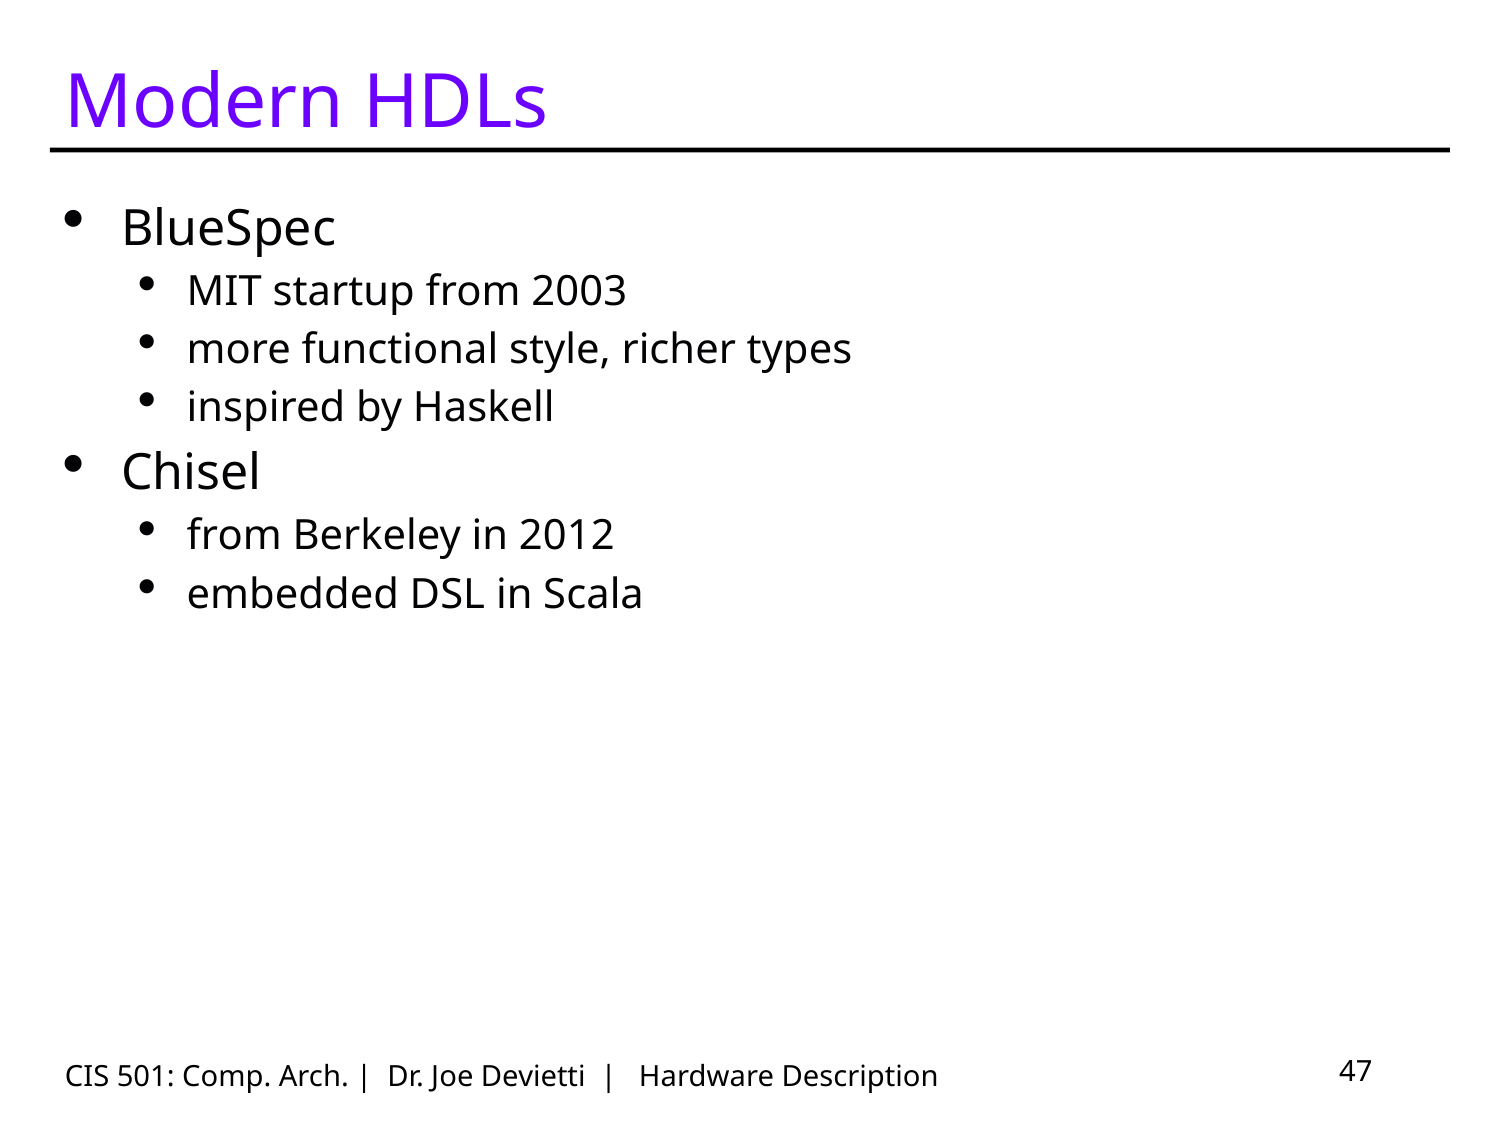

Modern HDLs
BlueSpec
MIT startup from 2003
more functional style, richer types
inspired by Haskell
Chisel
from Berkeley in 2012
embedded DSL in Scala
CIS 501: Comp. Arch. | Dr. Joe Devietti | Hardware Description